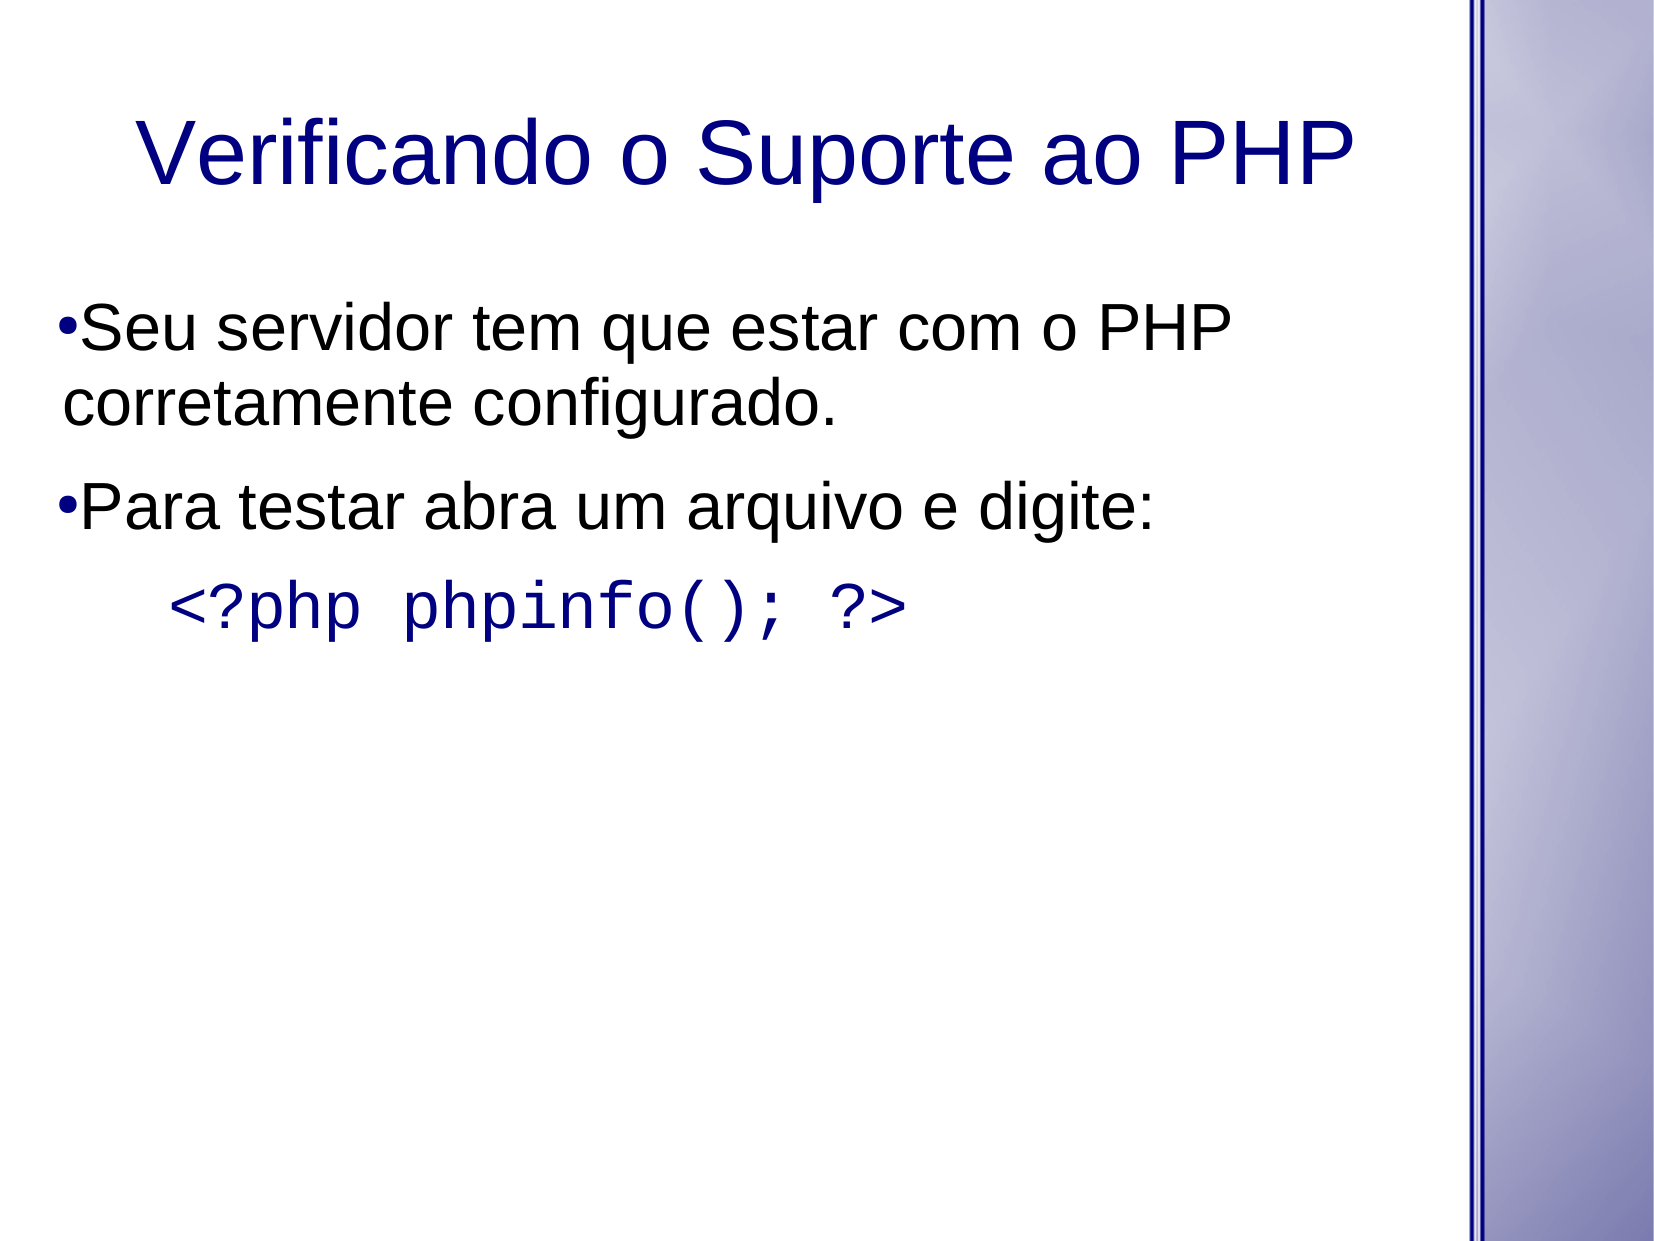

# Verificando o Suporte ao PHP
Seu servidor tem que estar com o PHP corretamente configurado.
Para testar abra um arquivo e digite:
<?php phpinfo(); ?>